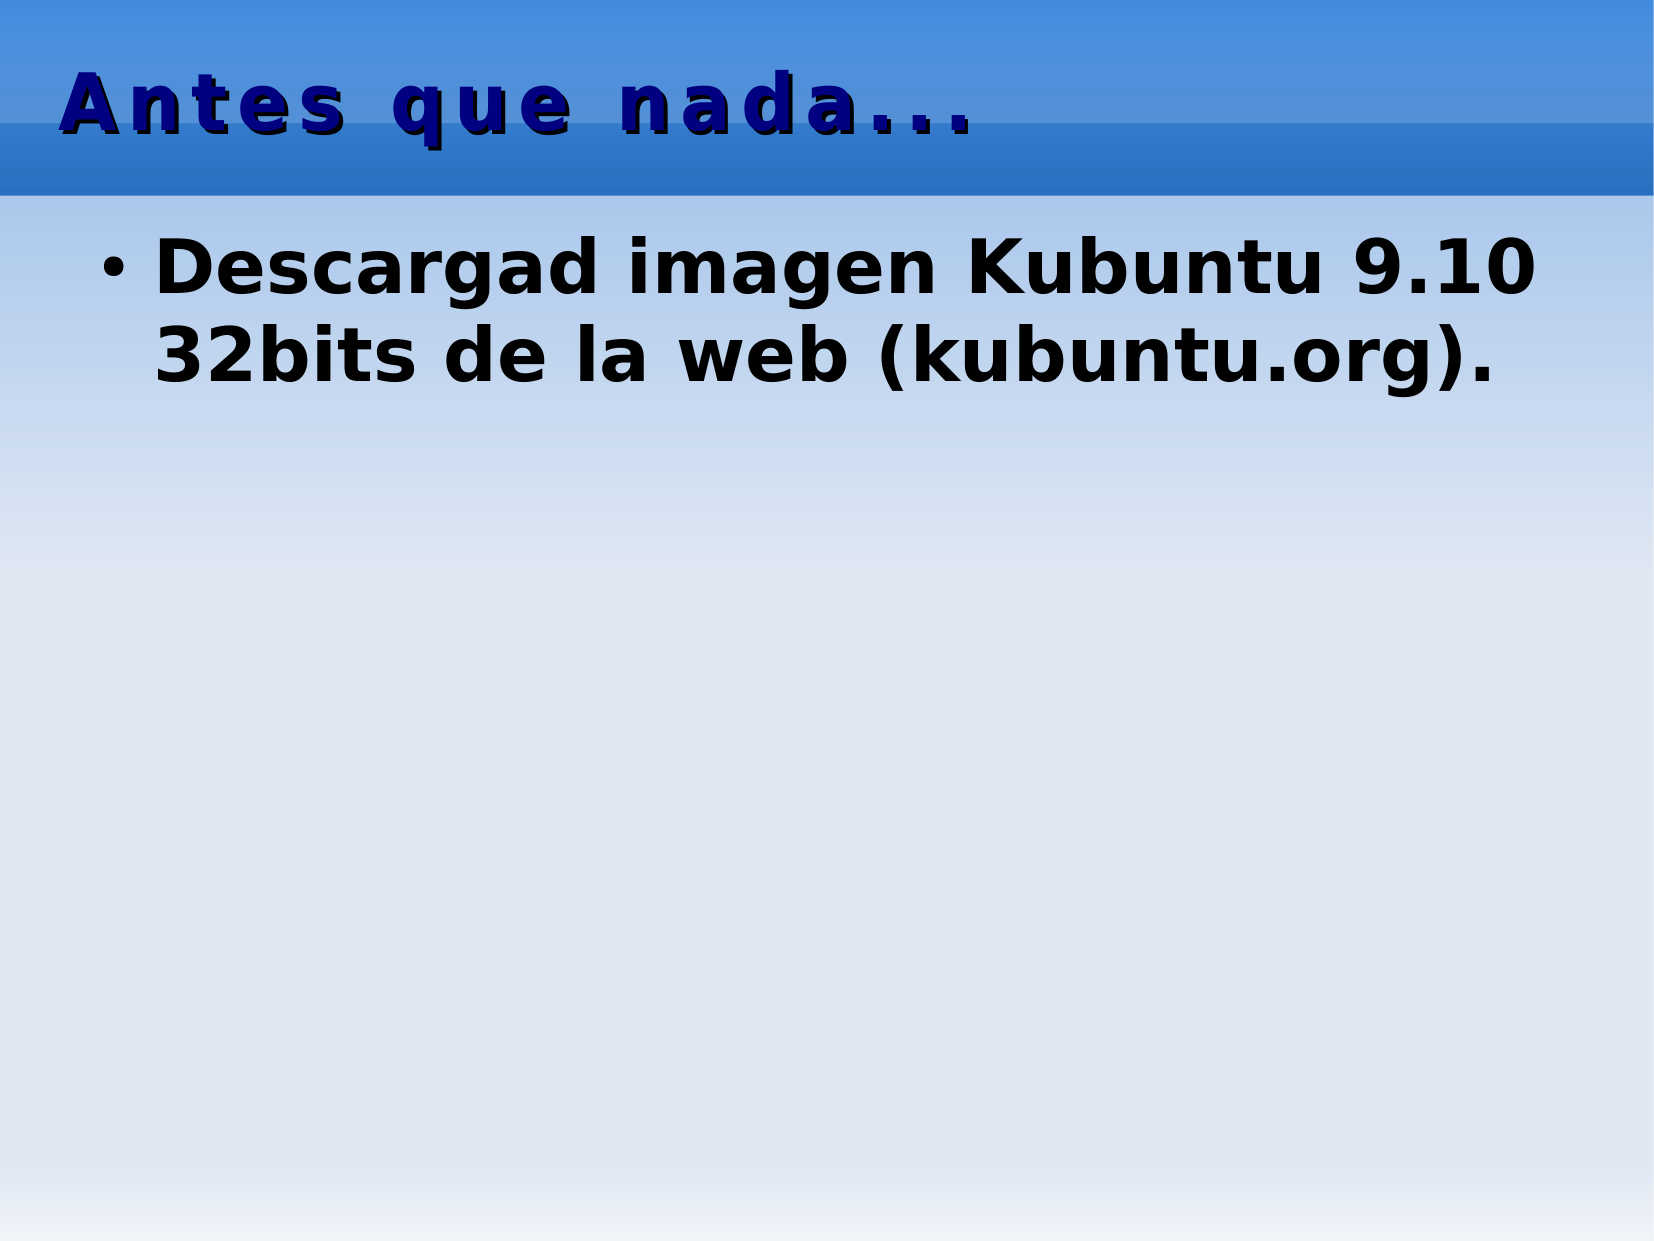

# Antes que nada...
Descargad imagen Kubuntu 9.10 32bits de la web (kubuntu.org).